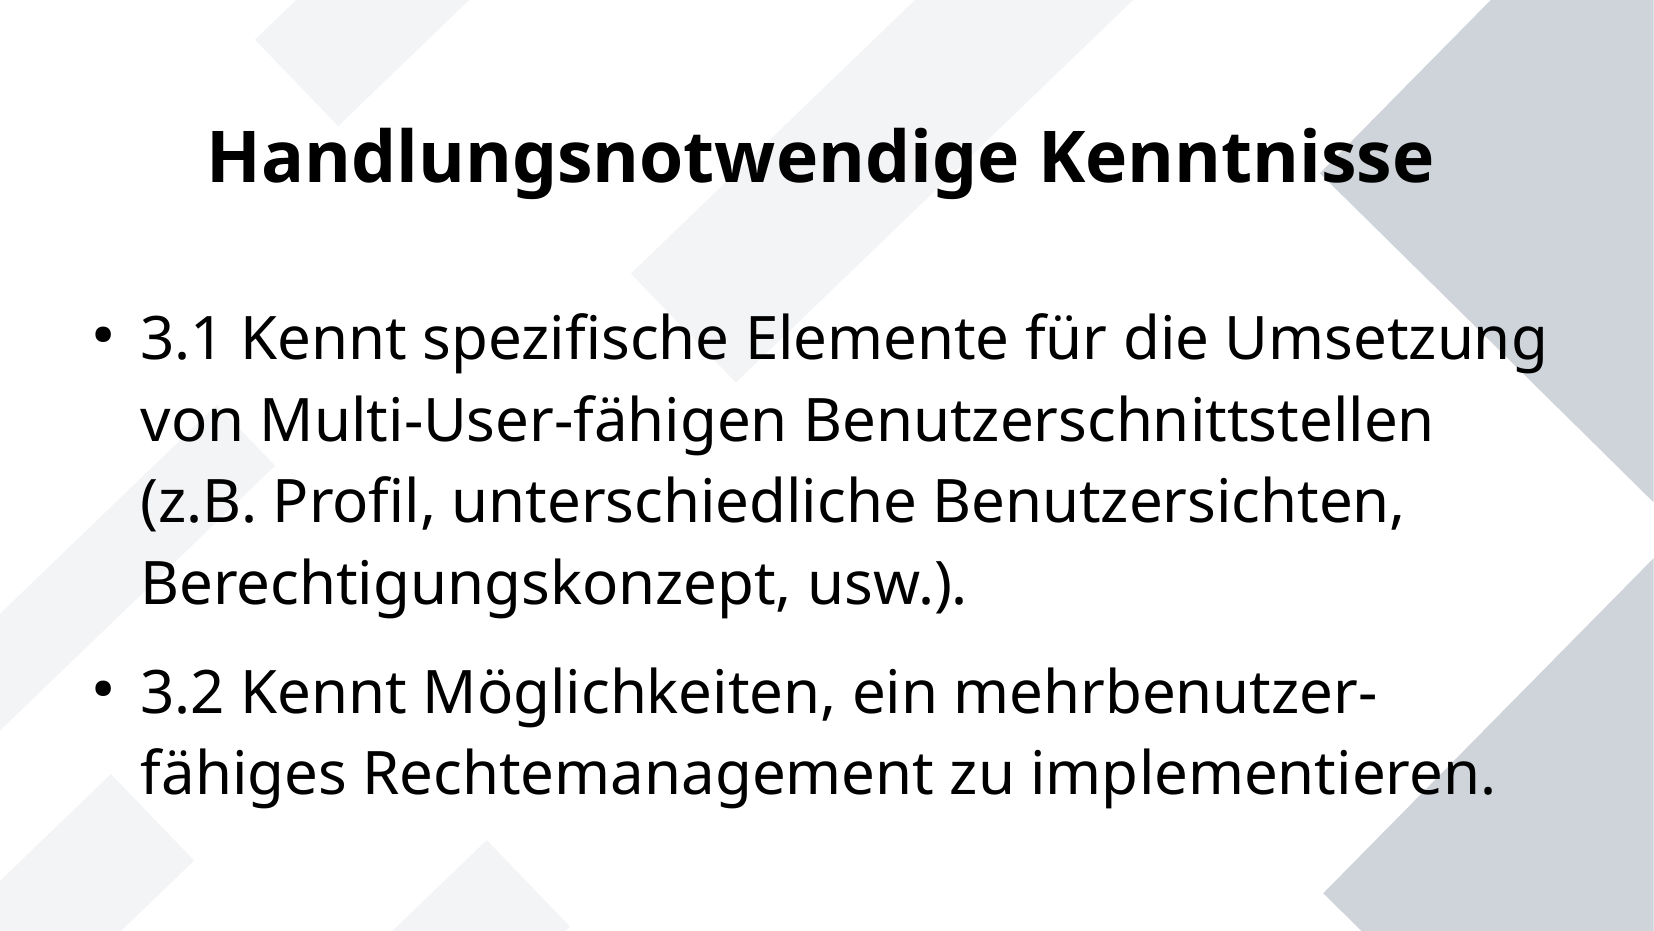

# Handlungsnotwendige Kenntnisse
3.1 Kennt spezifische Elemente für die Umsetzung von Multi-User-fähigen Benutzerschnittstellen (z.B. Profil, unterschiedliche Benutzersichten, Berechtigungskonzept, usw.).
3.2 Kennt Möglichkeiten, ein mehrbenutzer-fähiges Rechtemanagement zu implementieren.